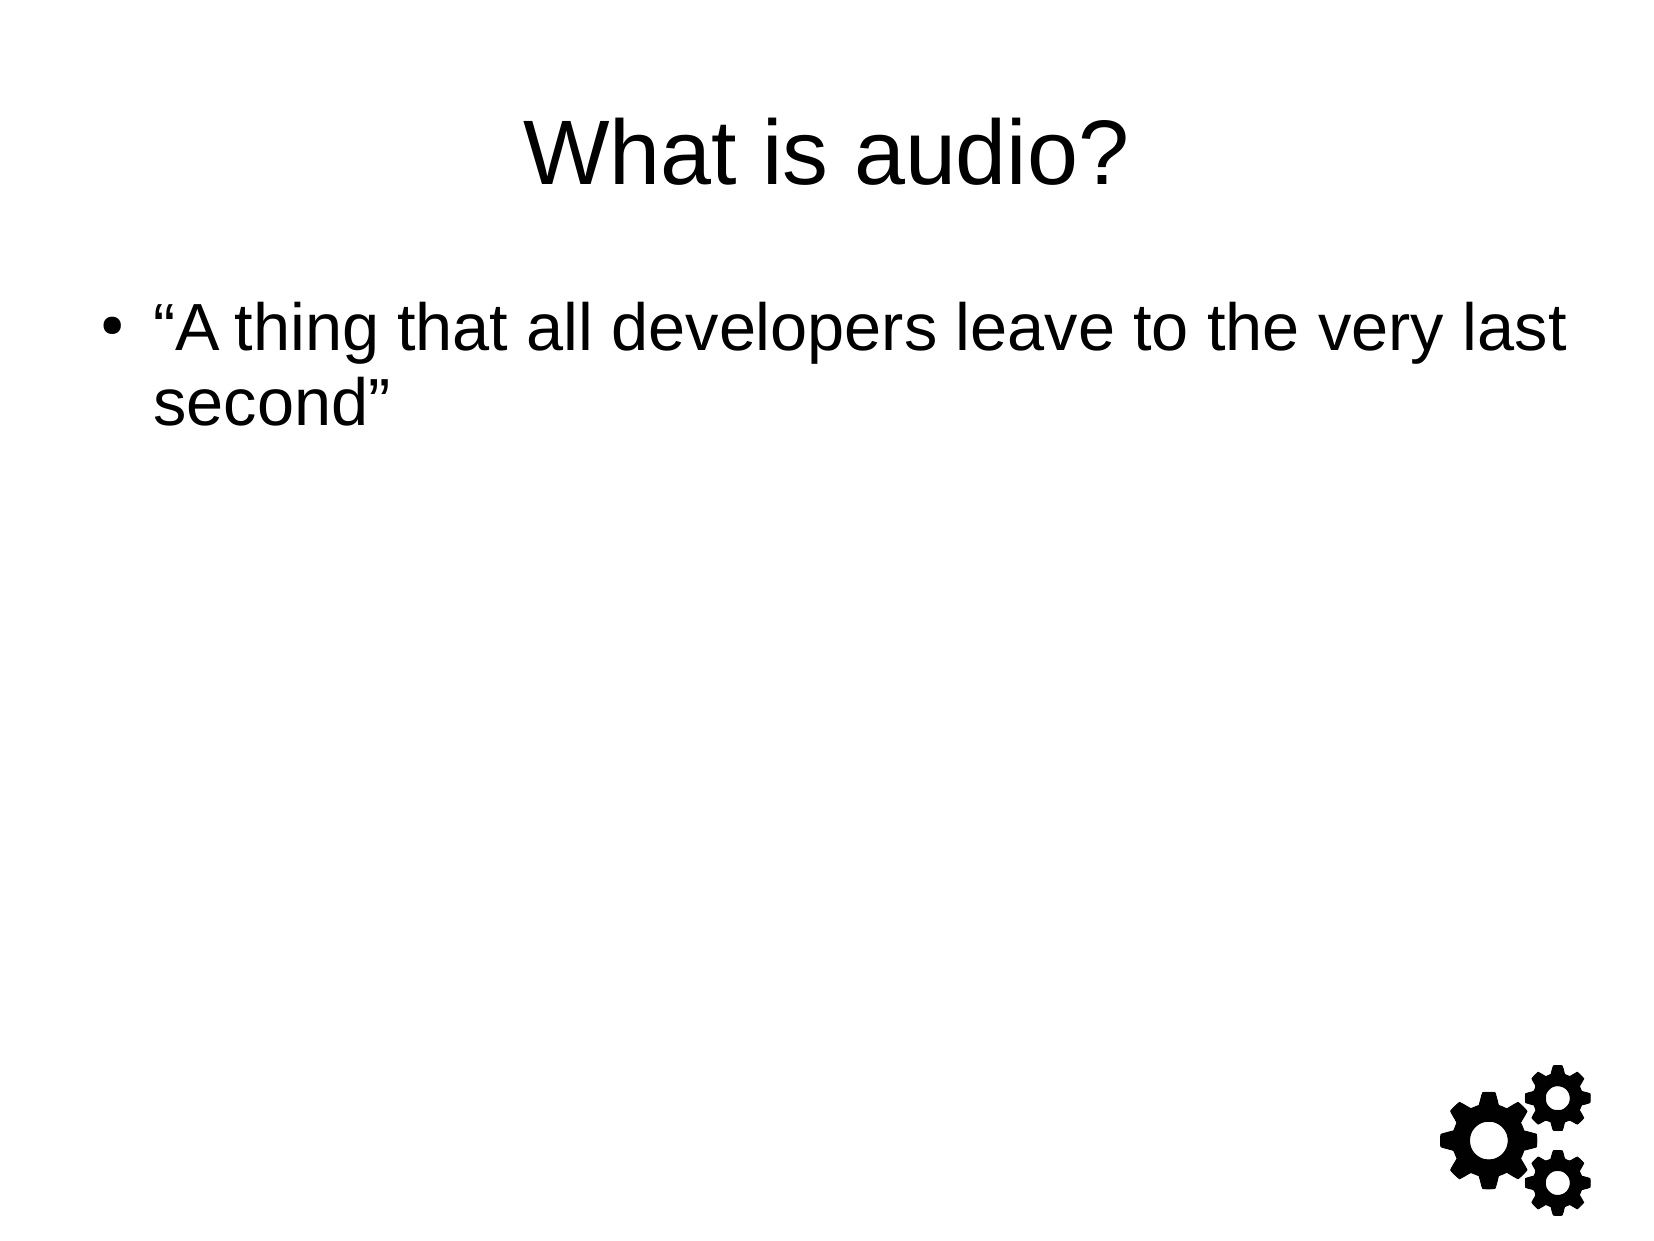

# What is audio?
“A thing that all developers leave to the very last second”